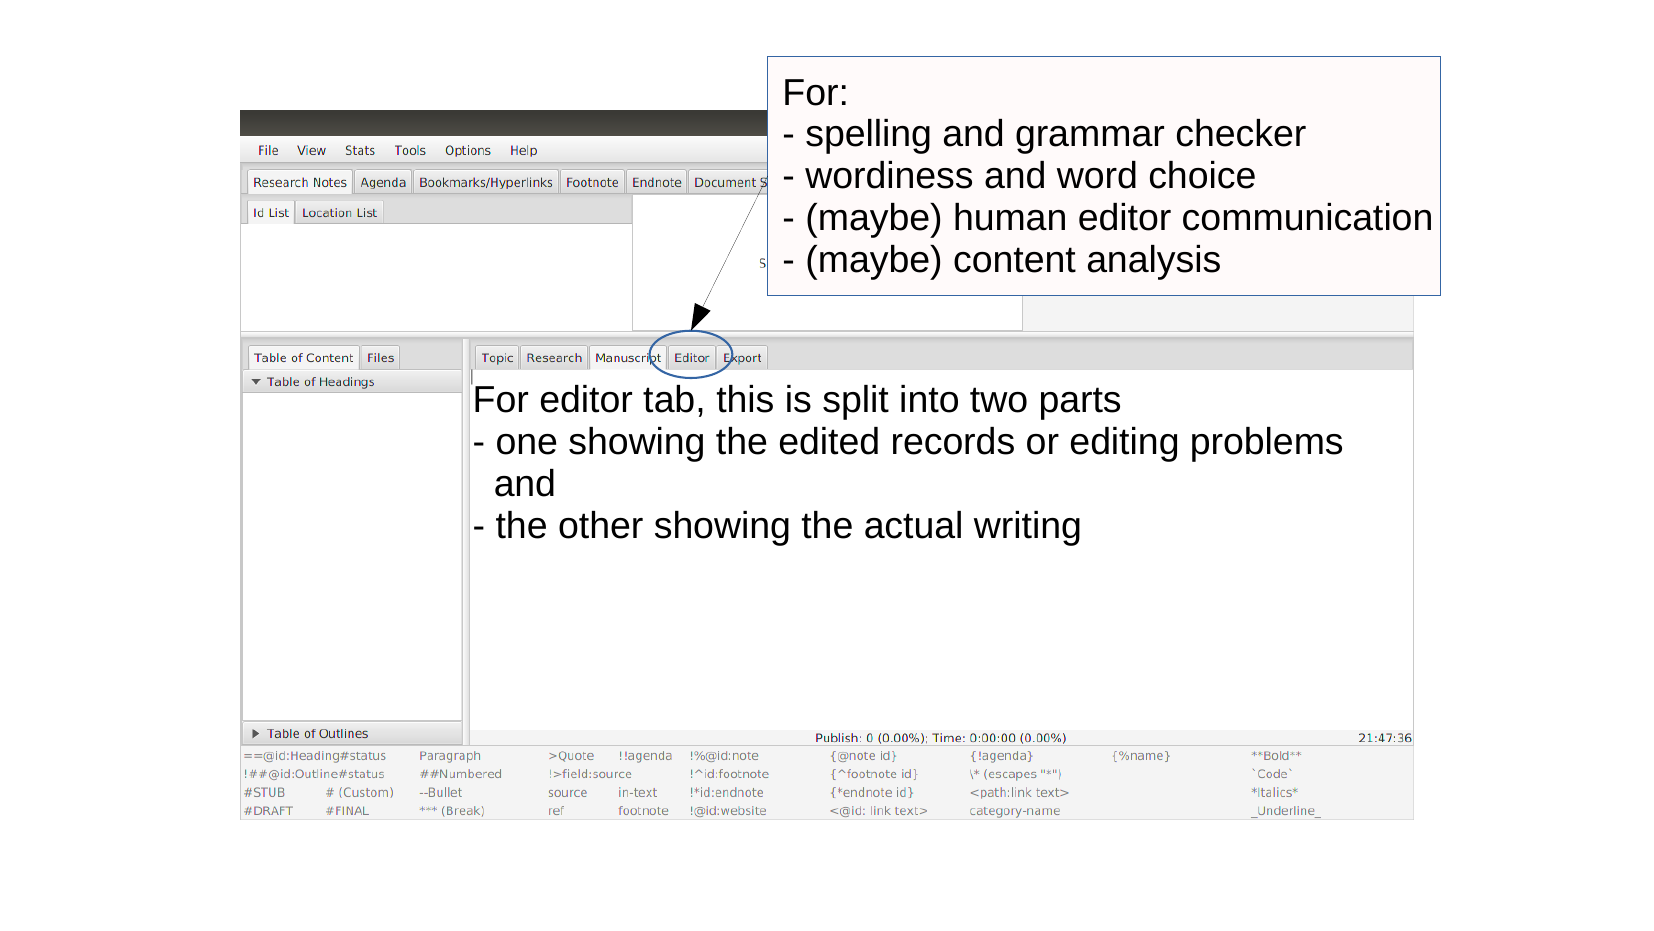

For:
- spelling and grammar checker
- wordiness and word choice
- (maybe) human editor communication
- (maybe) content analysis
For editor tab, this is split into two parts
- one showing the edited records or editing problems
 and
- the other showing the actual writing